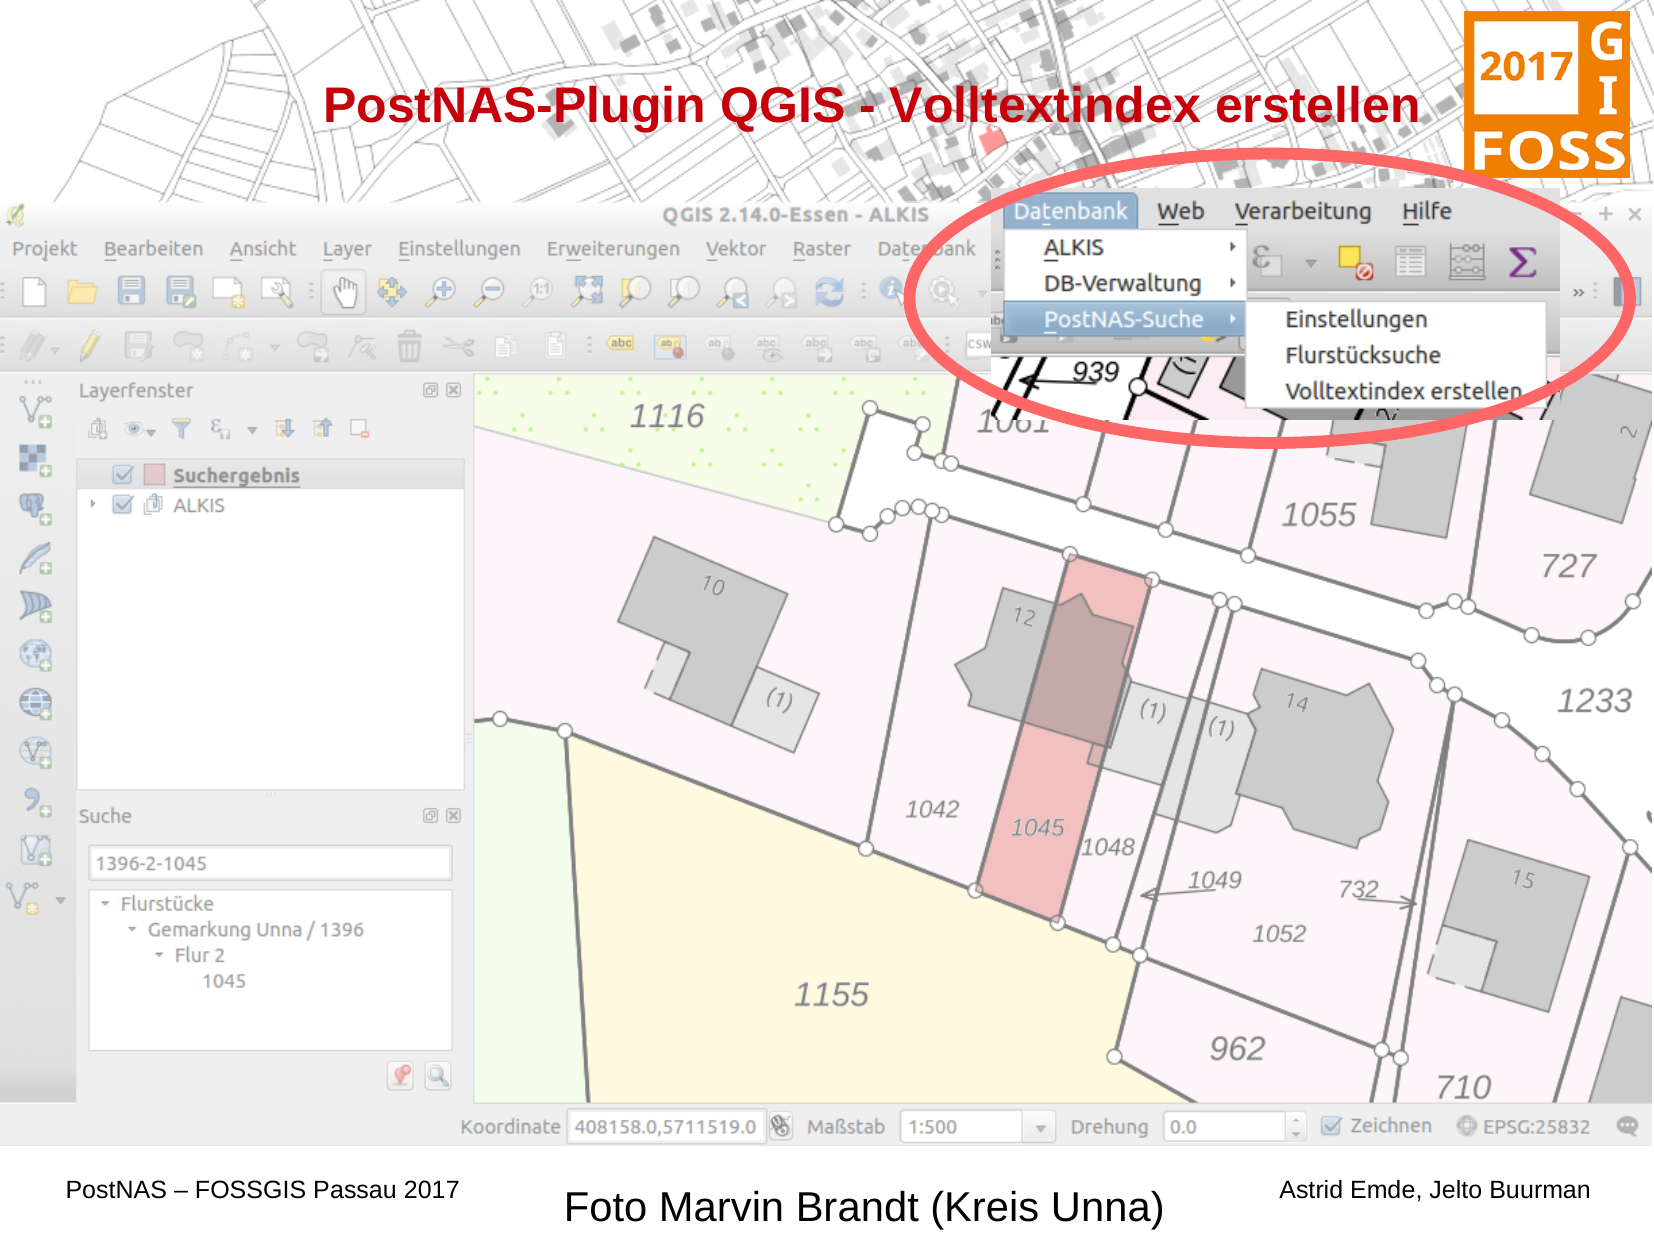

PostNAS-Plugin QGIS - Volltextindex erstellen
 Foto Marvin Brandt (Kreis Unna)